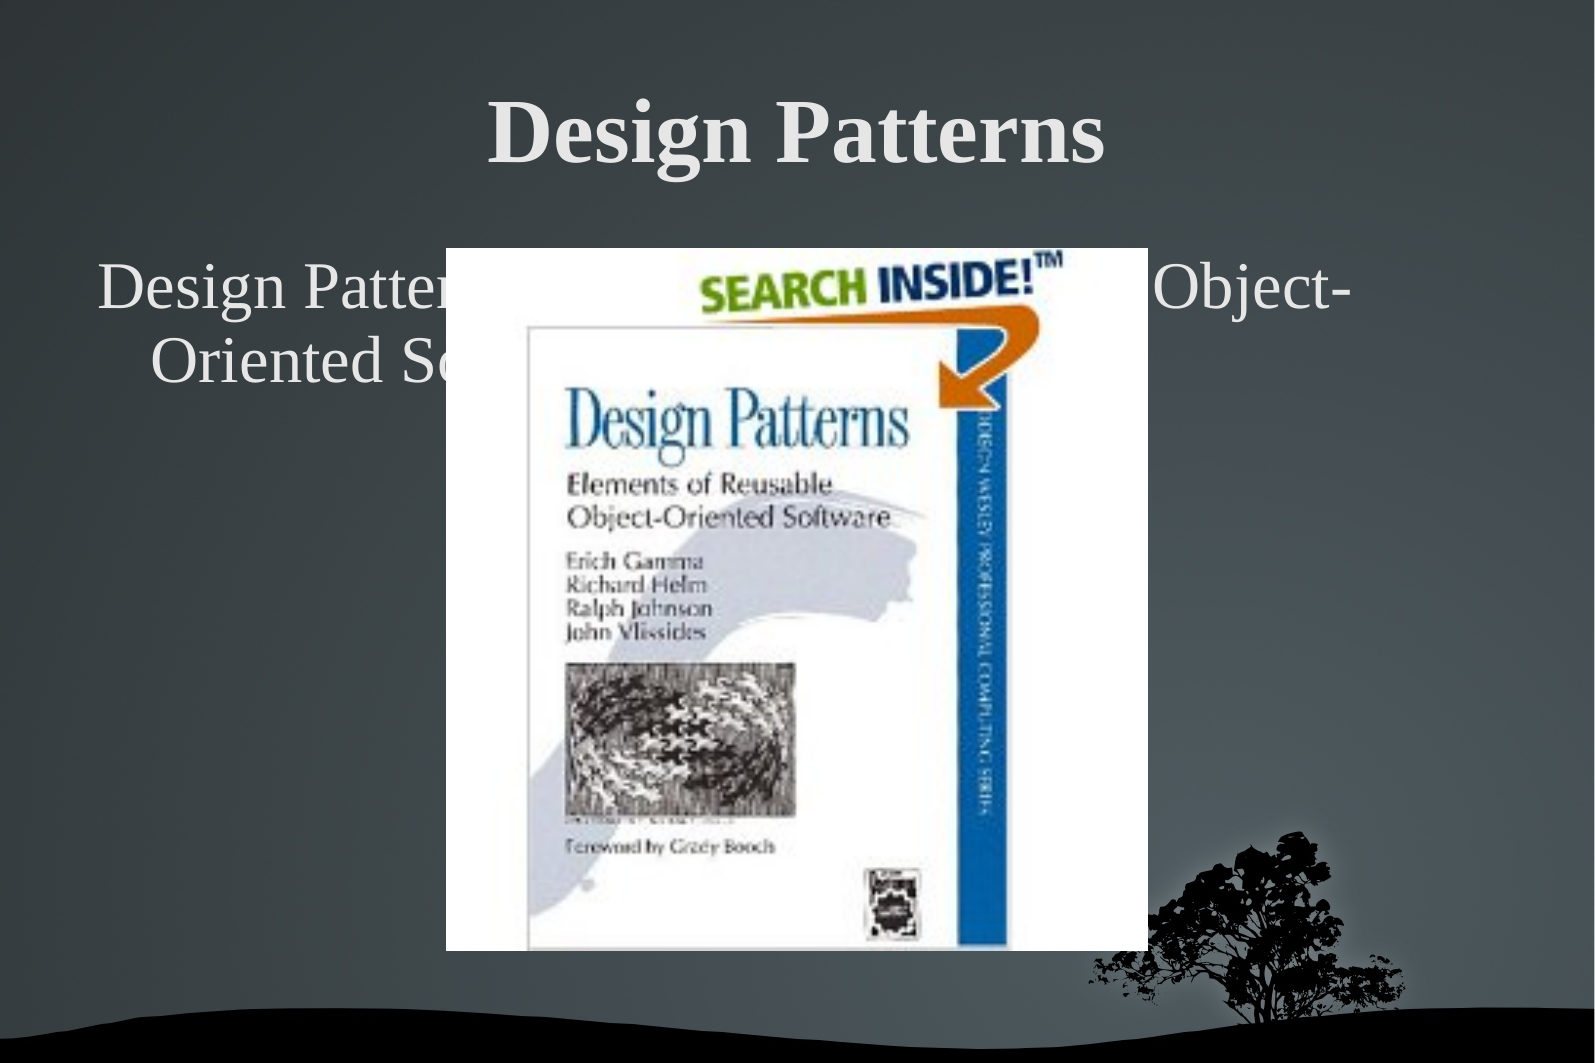

# Design Patterns
Design Patterns: Elements of Reusable Object-Oriented Software